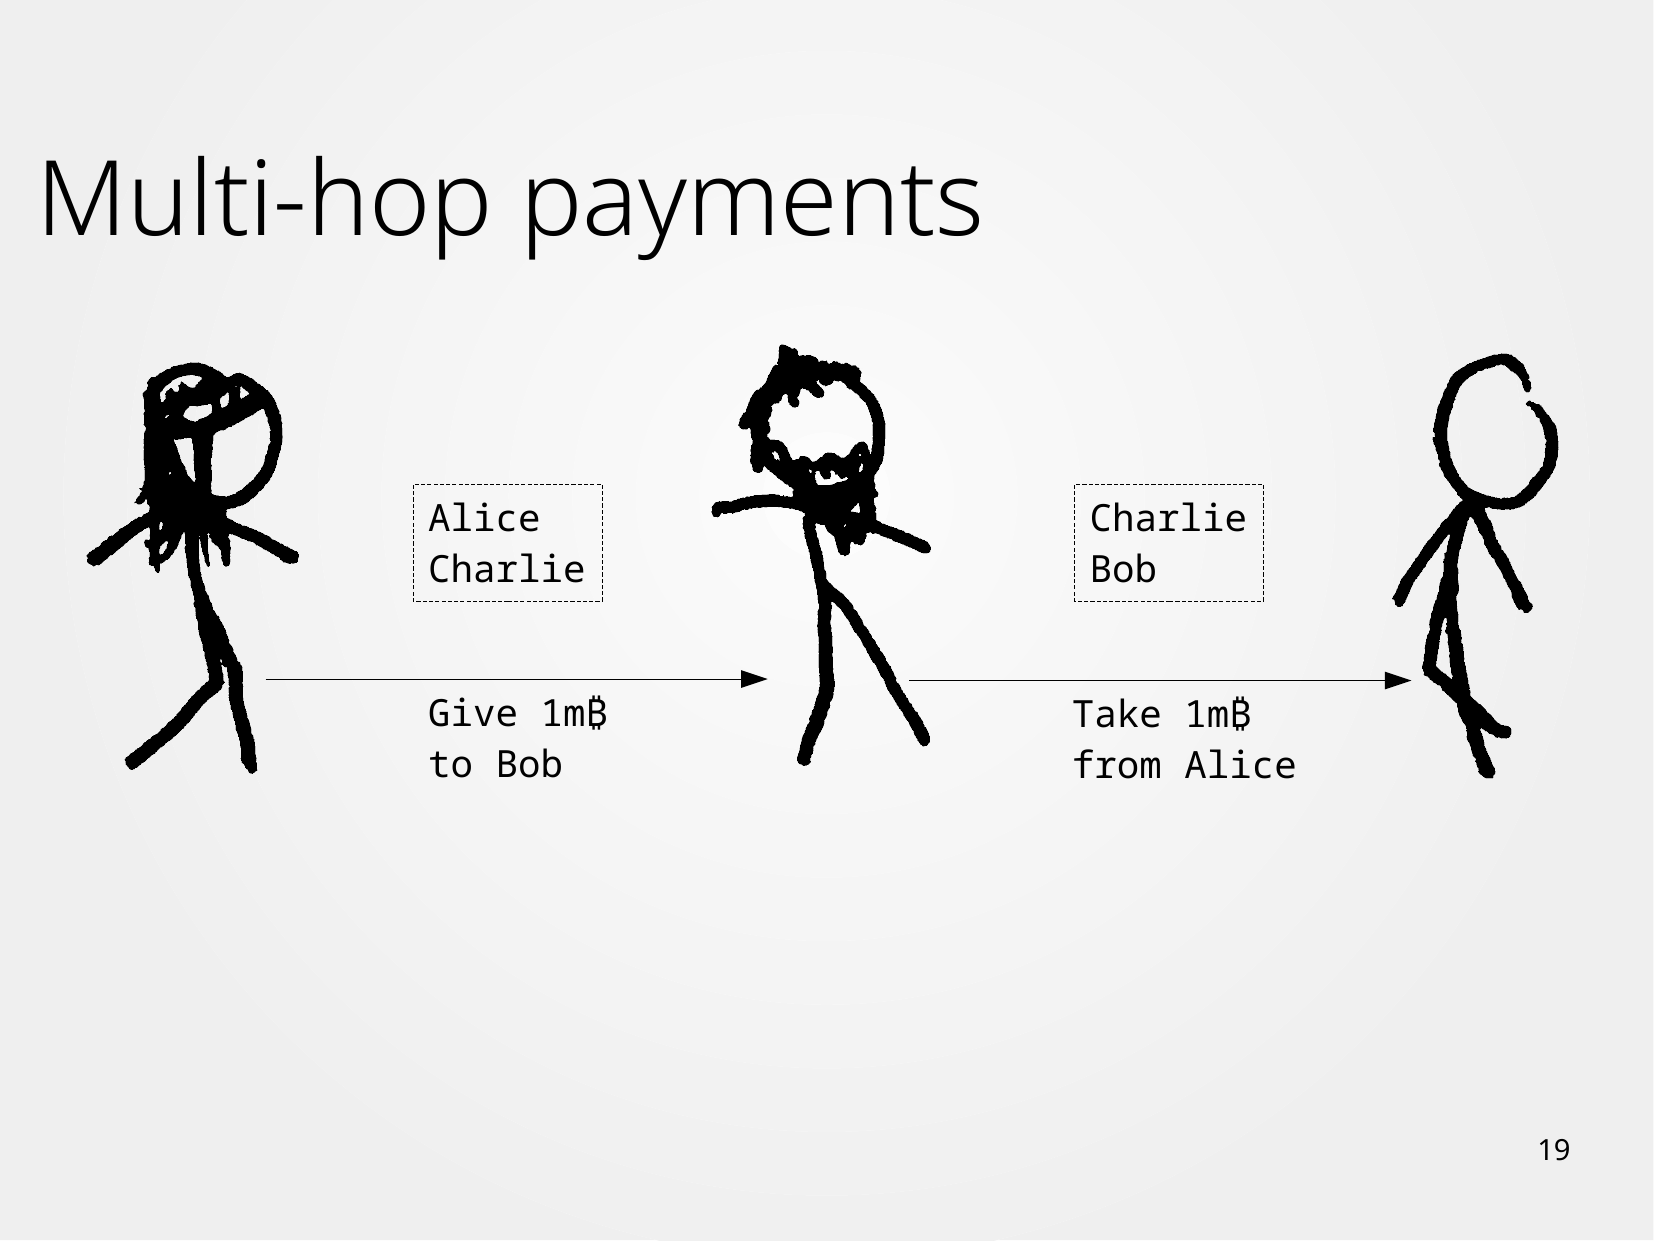

# Multi-hop payments
Alice
Charlie
Charlie
Bob
Give 1m₿
to Bob
Take 1m₿
from Alice
19